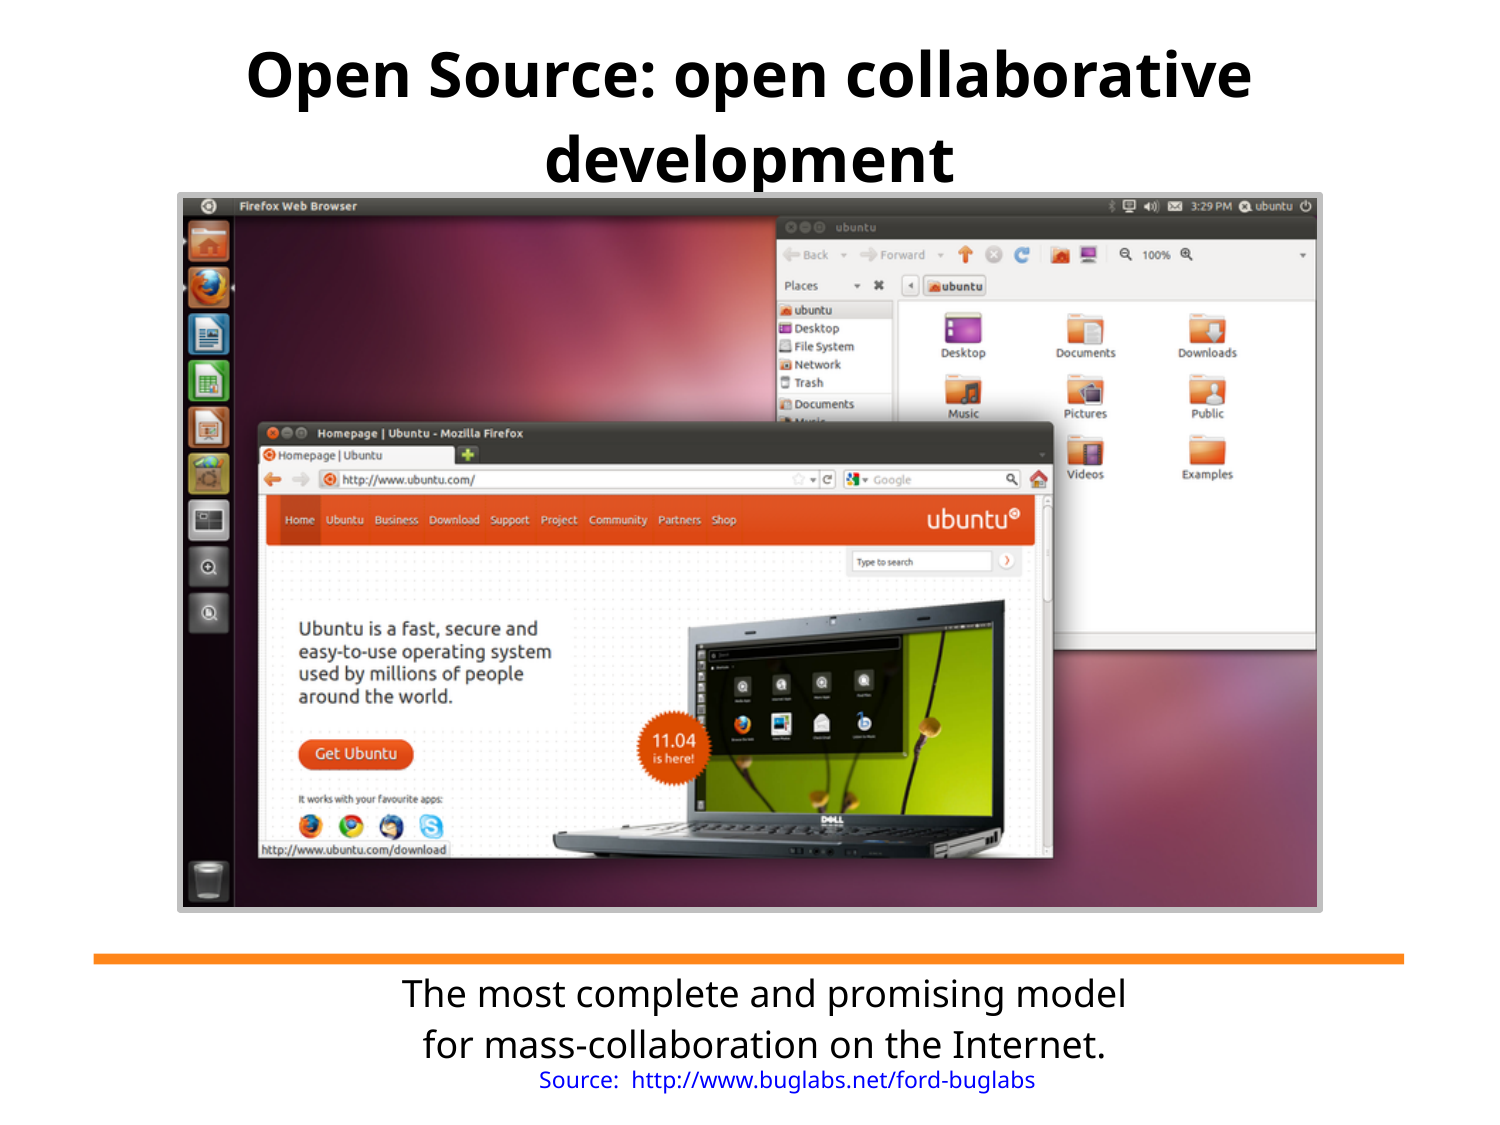

# Open Source: open collaborative development
Source: http://en.wikipedia.org/wiki/Ubuntu_%28operating_system%29
The most complete and promising model for mass-collaboration on the Internet.
Source: http://www.buglabs.net/ford-buglabs